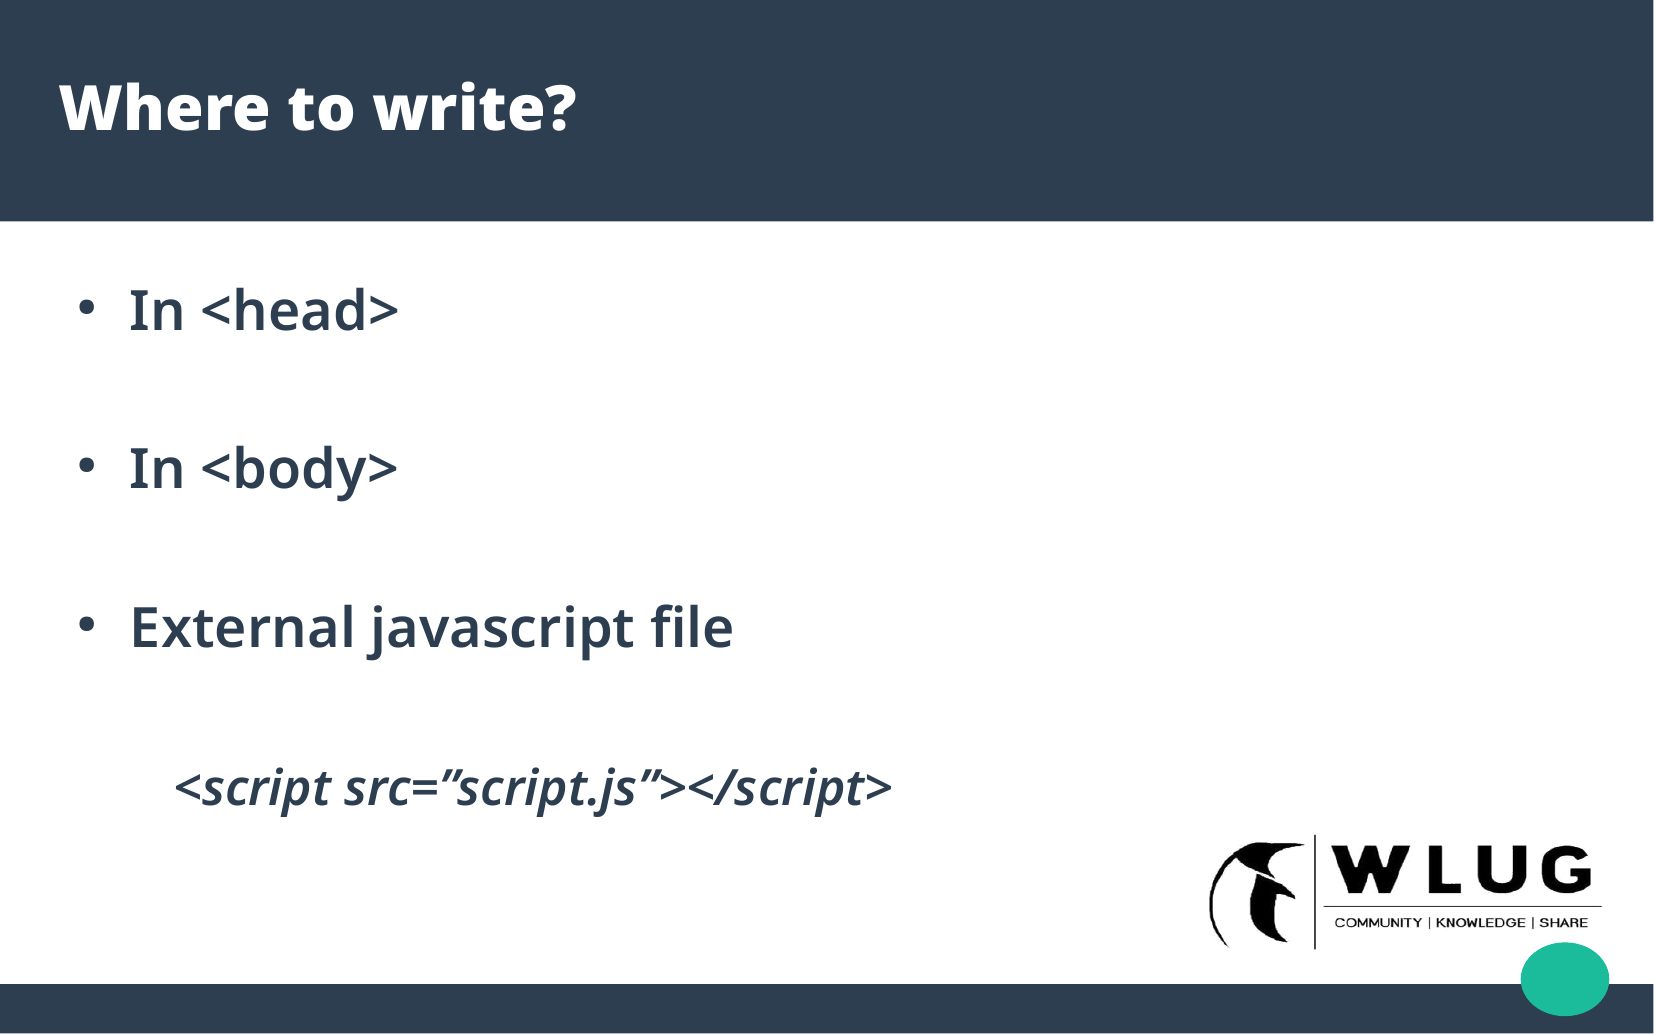

# Where to write?
In <head>
In <body>
External javascript file
 <script src=”script.js”></script>